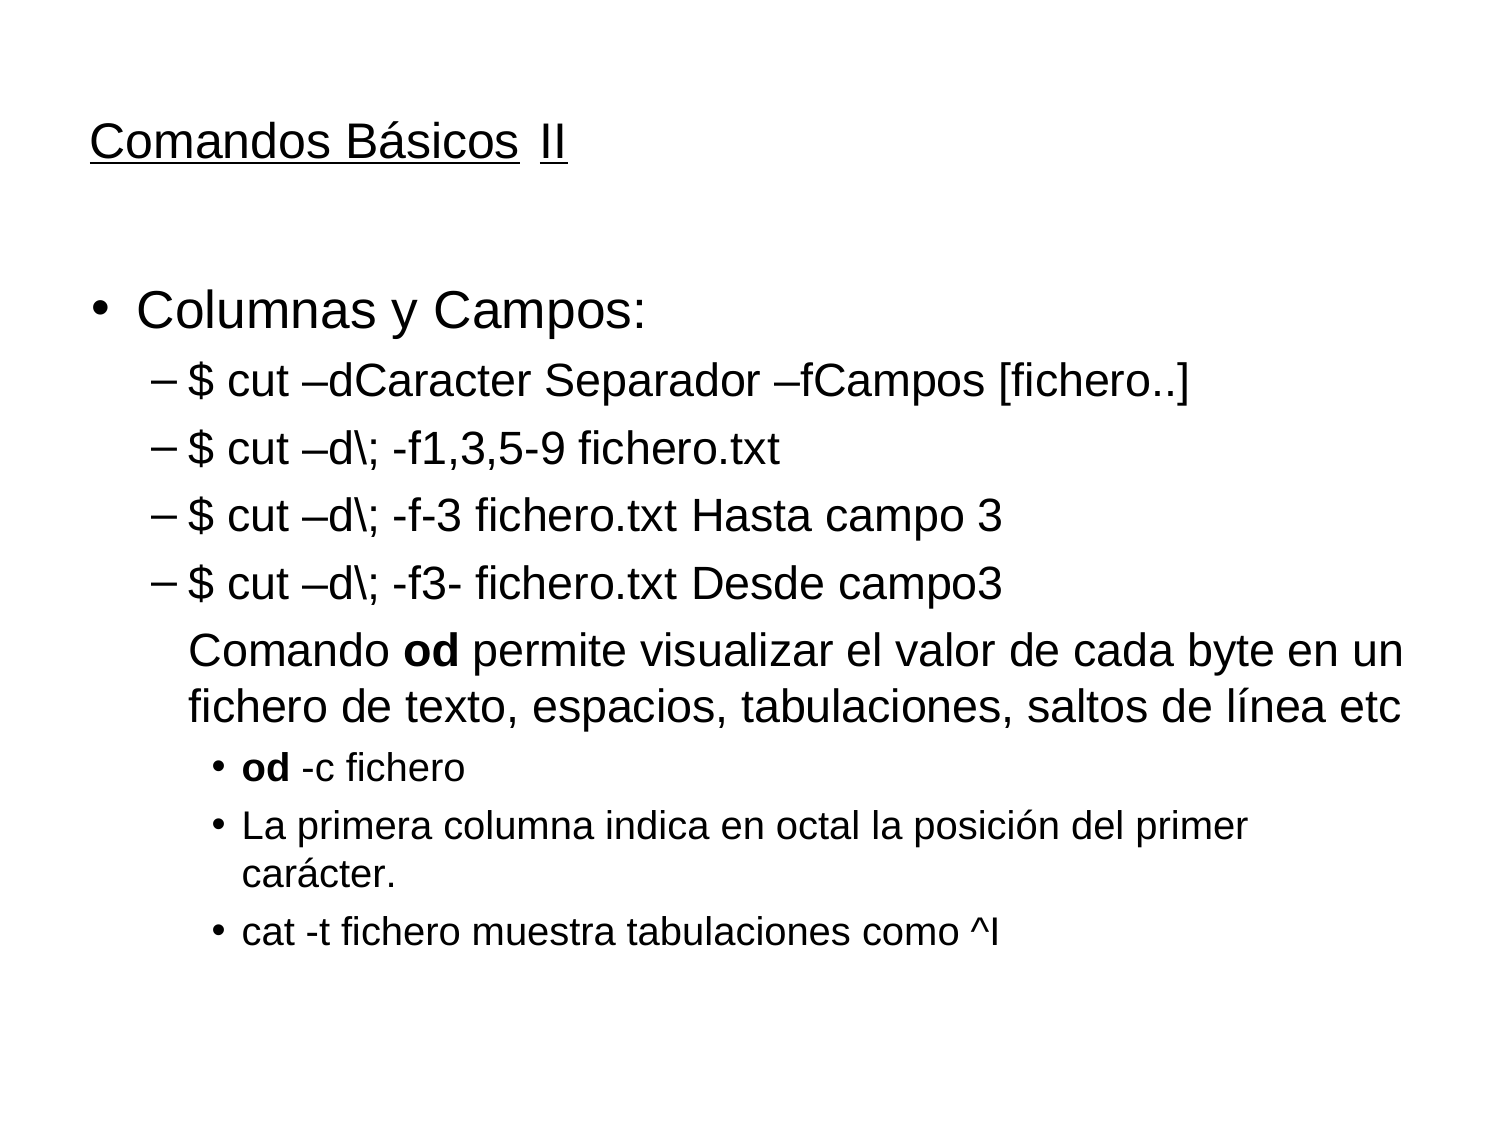

# Comandos Básicos	II
Columnas y Campos:
$ cut –dCaracter Separador –fCampos [fichero..]
$ cut –d\; -f1,3,5-9 fichero.txt
$ cut –d\; -f-3 fichero.txt			Hasta campo 3
$ cut –d\; -f3- fichero.txt	Desde campo3
Comando od permite visualizar el valor de cada byte en un fichero de texto, espacios, tabulaciones, saltos de línea etc
od -c fichero
La primera columna indica en octal la posición del primer carácter.
cat -t fichero muestra tabulaciones como ^I